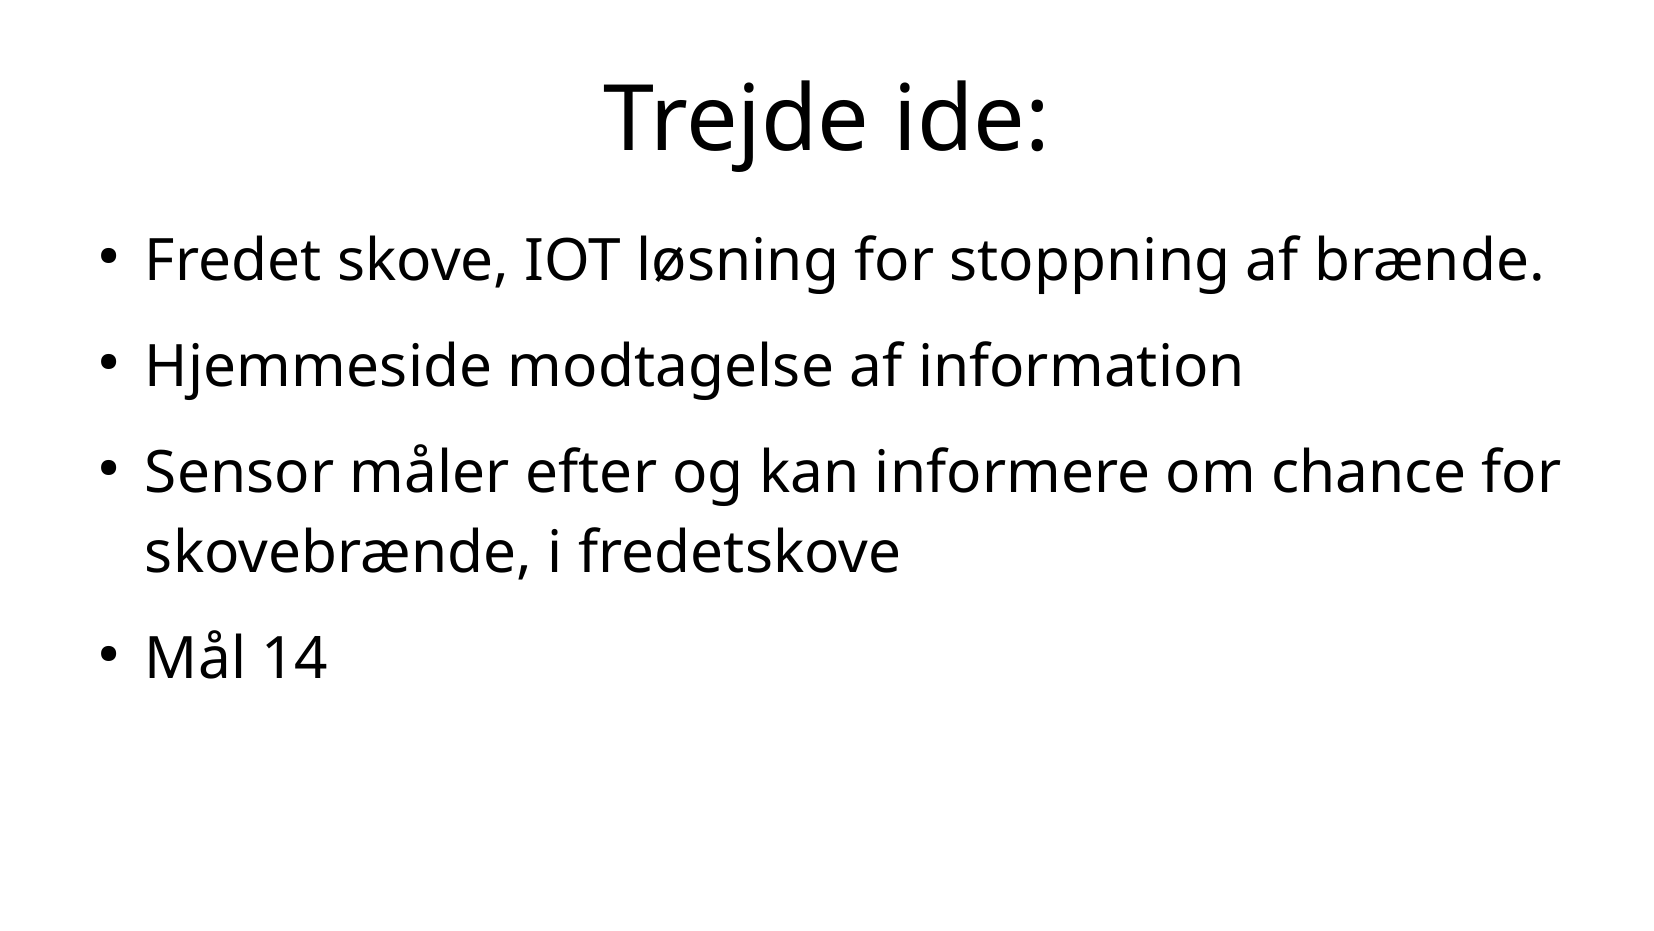

# Trejde ide:
Fredet skove, IOT løsning for stoppning af brænde.
Hjemmeside modtagelse af information
Sensor måler efter og kan informere om chance for skovebrænde, i fredetskove
Mål 14